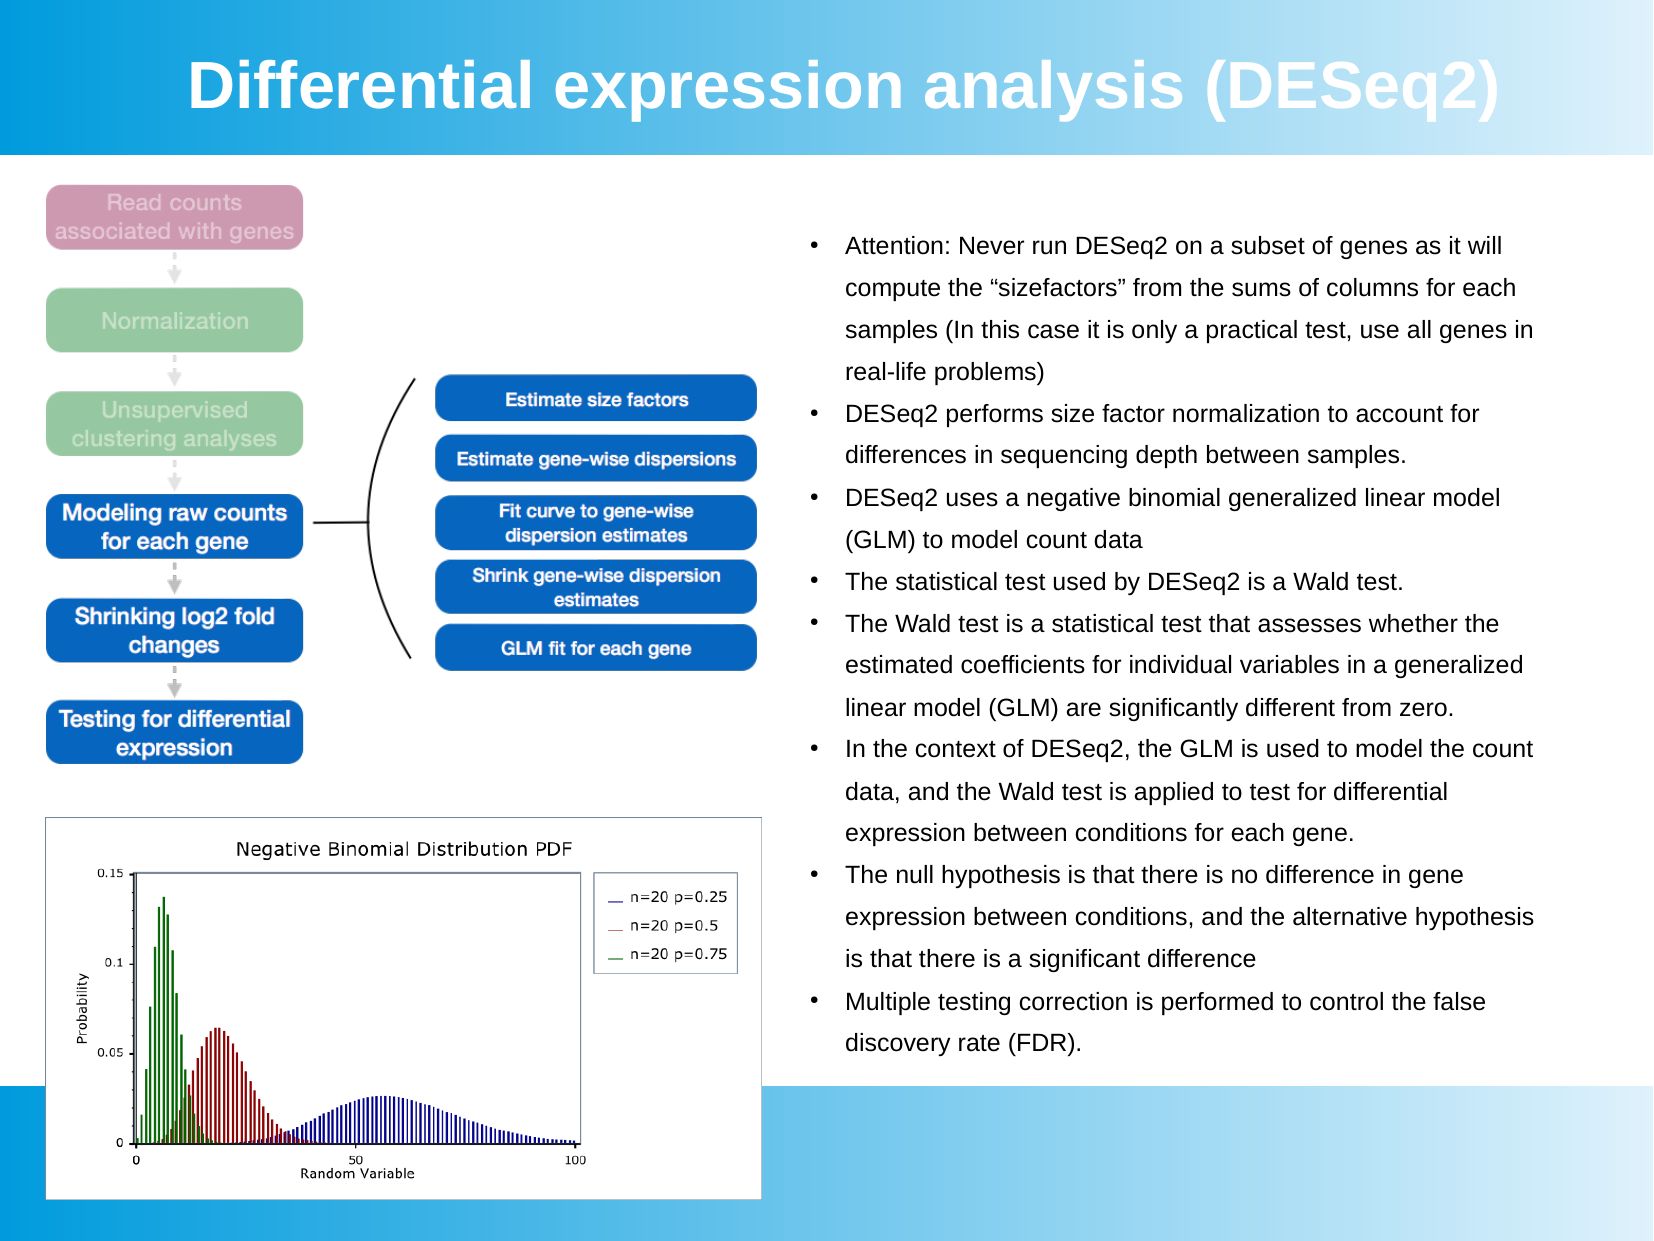

# Differential expression analysis (DESeq2)
Attention: Never run DESeq2 on a subset of genes as it will compute the “sizefactors” from the sums of columns for each samples (In this case it is only a practical test, use all genes in real-life problems)
DESeq2 performs size factor normalization to account for differences in sequencing depth between samples.
DESeq2 uses a negative binomial generalized linear model (GLM) to model count data
The statistical test used by DESeq2 is a Wald test.
The Wald test is a statistical test that assesses whether the estimated coefficients for individual variables in a generalized linear model (GLM) are significantly different from zero.
In the context of DESeq2, the GLM is used to model the count data, and the Wald test is applied to test for differential expression between conditions for each gene.
The null hypothesis is that there is no difference in gene expression between conditions, and the alternative hypothesis is that there is a significant difference
Multiple testing correction is performed to control the false discovery rate (FDR).